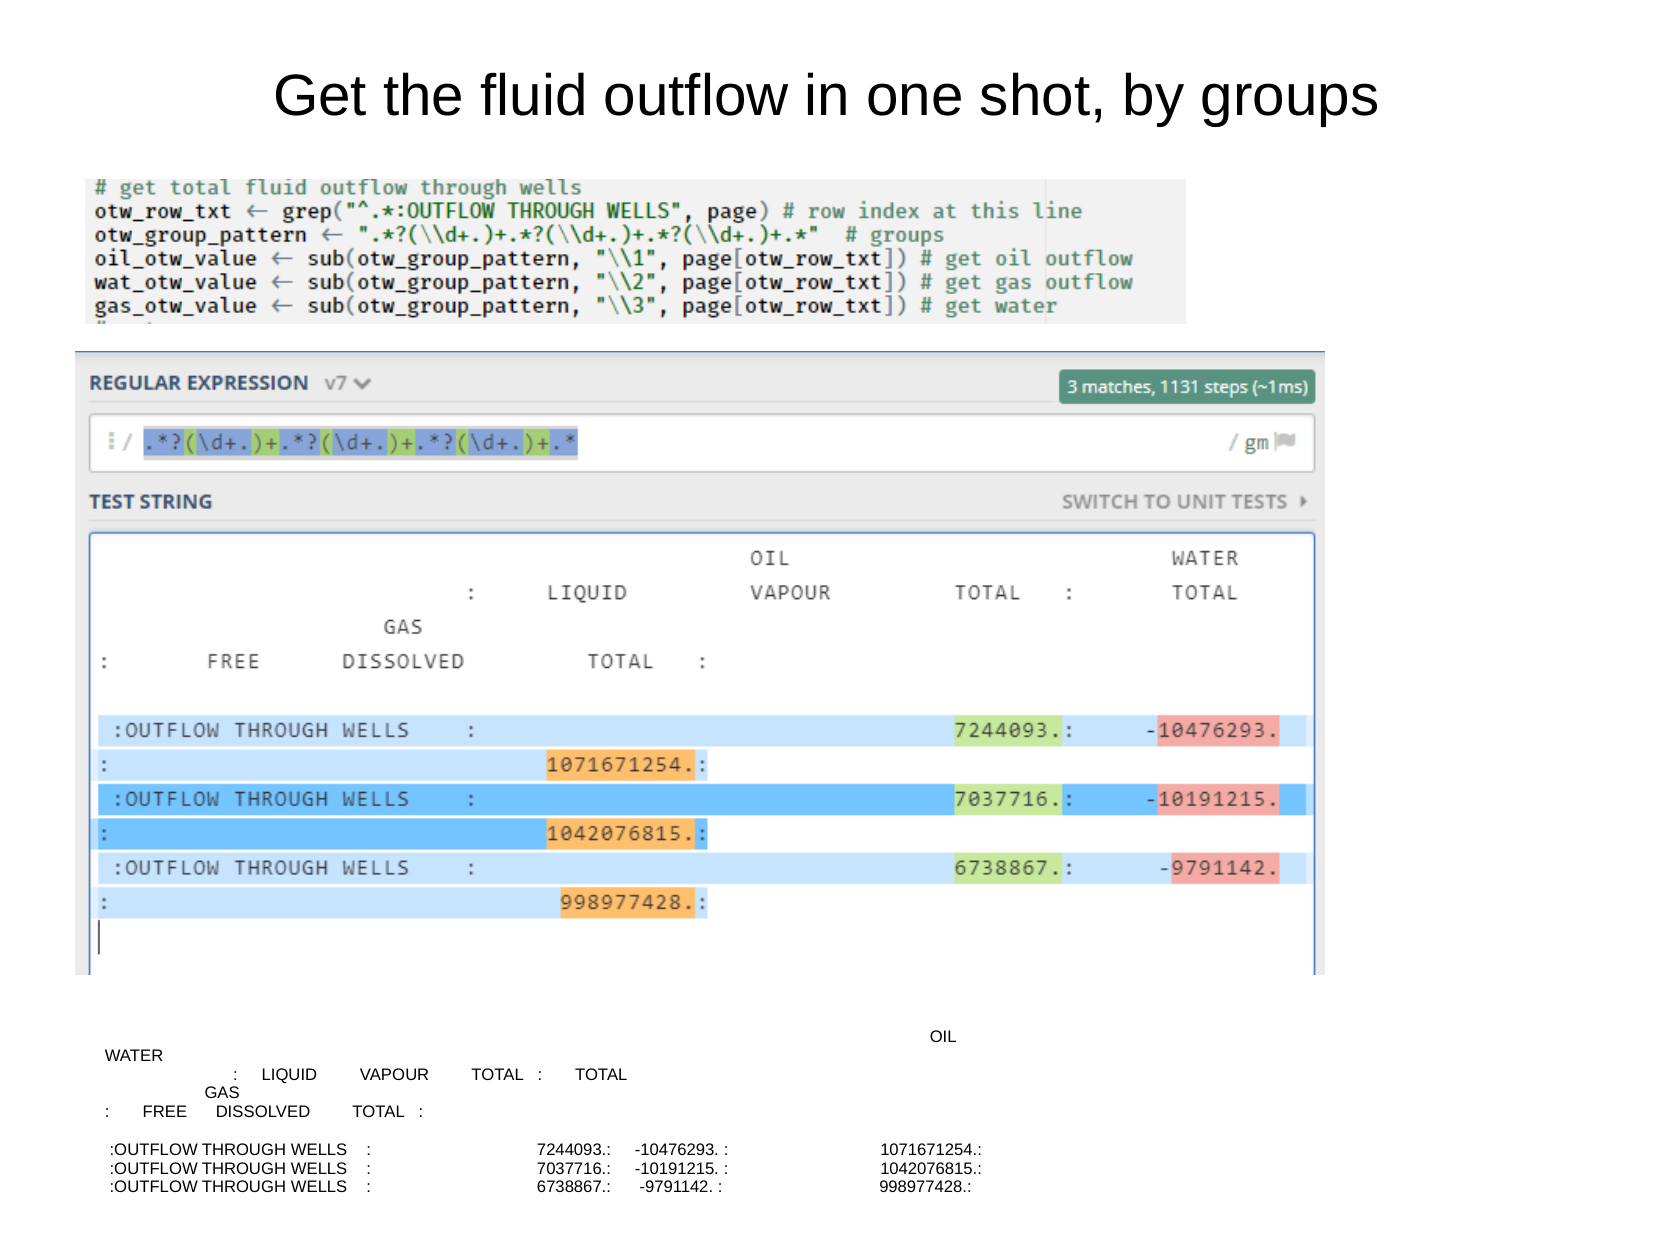

# Get the fluid outflow in one shot, by groups
								 			OIL WATER
 : LIQUID VAPOUR TOTAL : TOTAL
 GAS
: FREE DISSOLVED TOTAL :
 :OUTFLOW THROUGH WELLS : 7244093.: -10476293. : 1071671254.:
 :OUTFLOW THROUGH WELLS : 7037716.: -10191215. : 1042076815.:
 :OUTFLOW THROUGH WELLS : 6738867.: -9791142. : 998977428.: